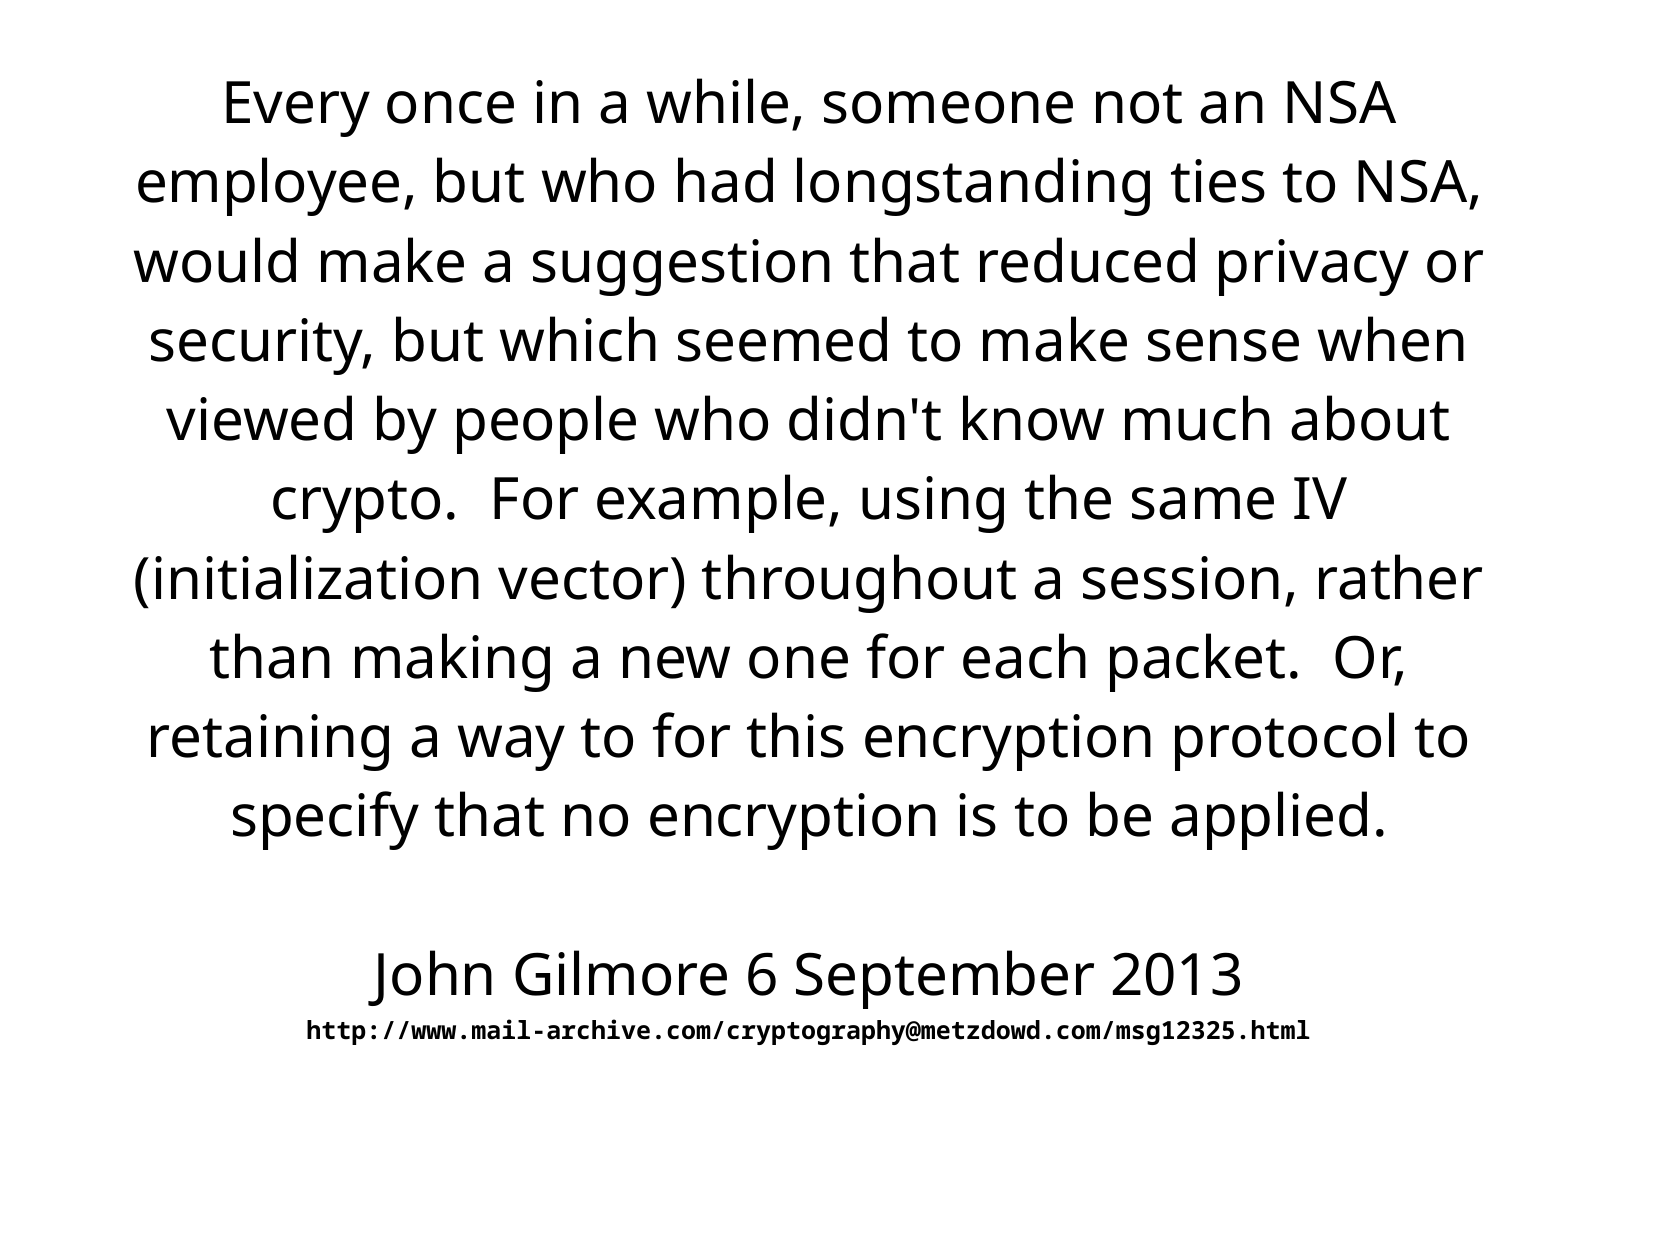

IPSEC
Every once in a while, someone not an NSA employee, but who had longstanding ties to NSA, would make a suggestion that reduced privacy or security, but which seemed to make sense when viewed by people who didn't know much about crypto. For example, using the same IV (initialization vector) throughout a session, rather than making a new one for each packet. Or, retaining a way to for this encryption protocol to specify that no encryption is to be applied.
John Gilmore 6 September 2013
http://www.mail-archive.com/cryptography@metzdowd.com/msg12325.html